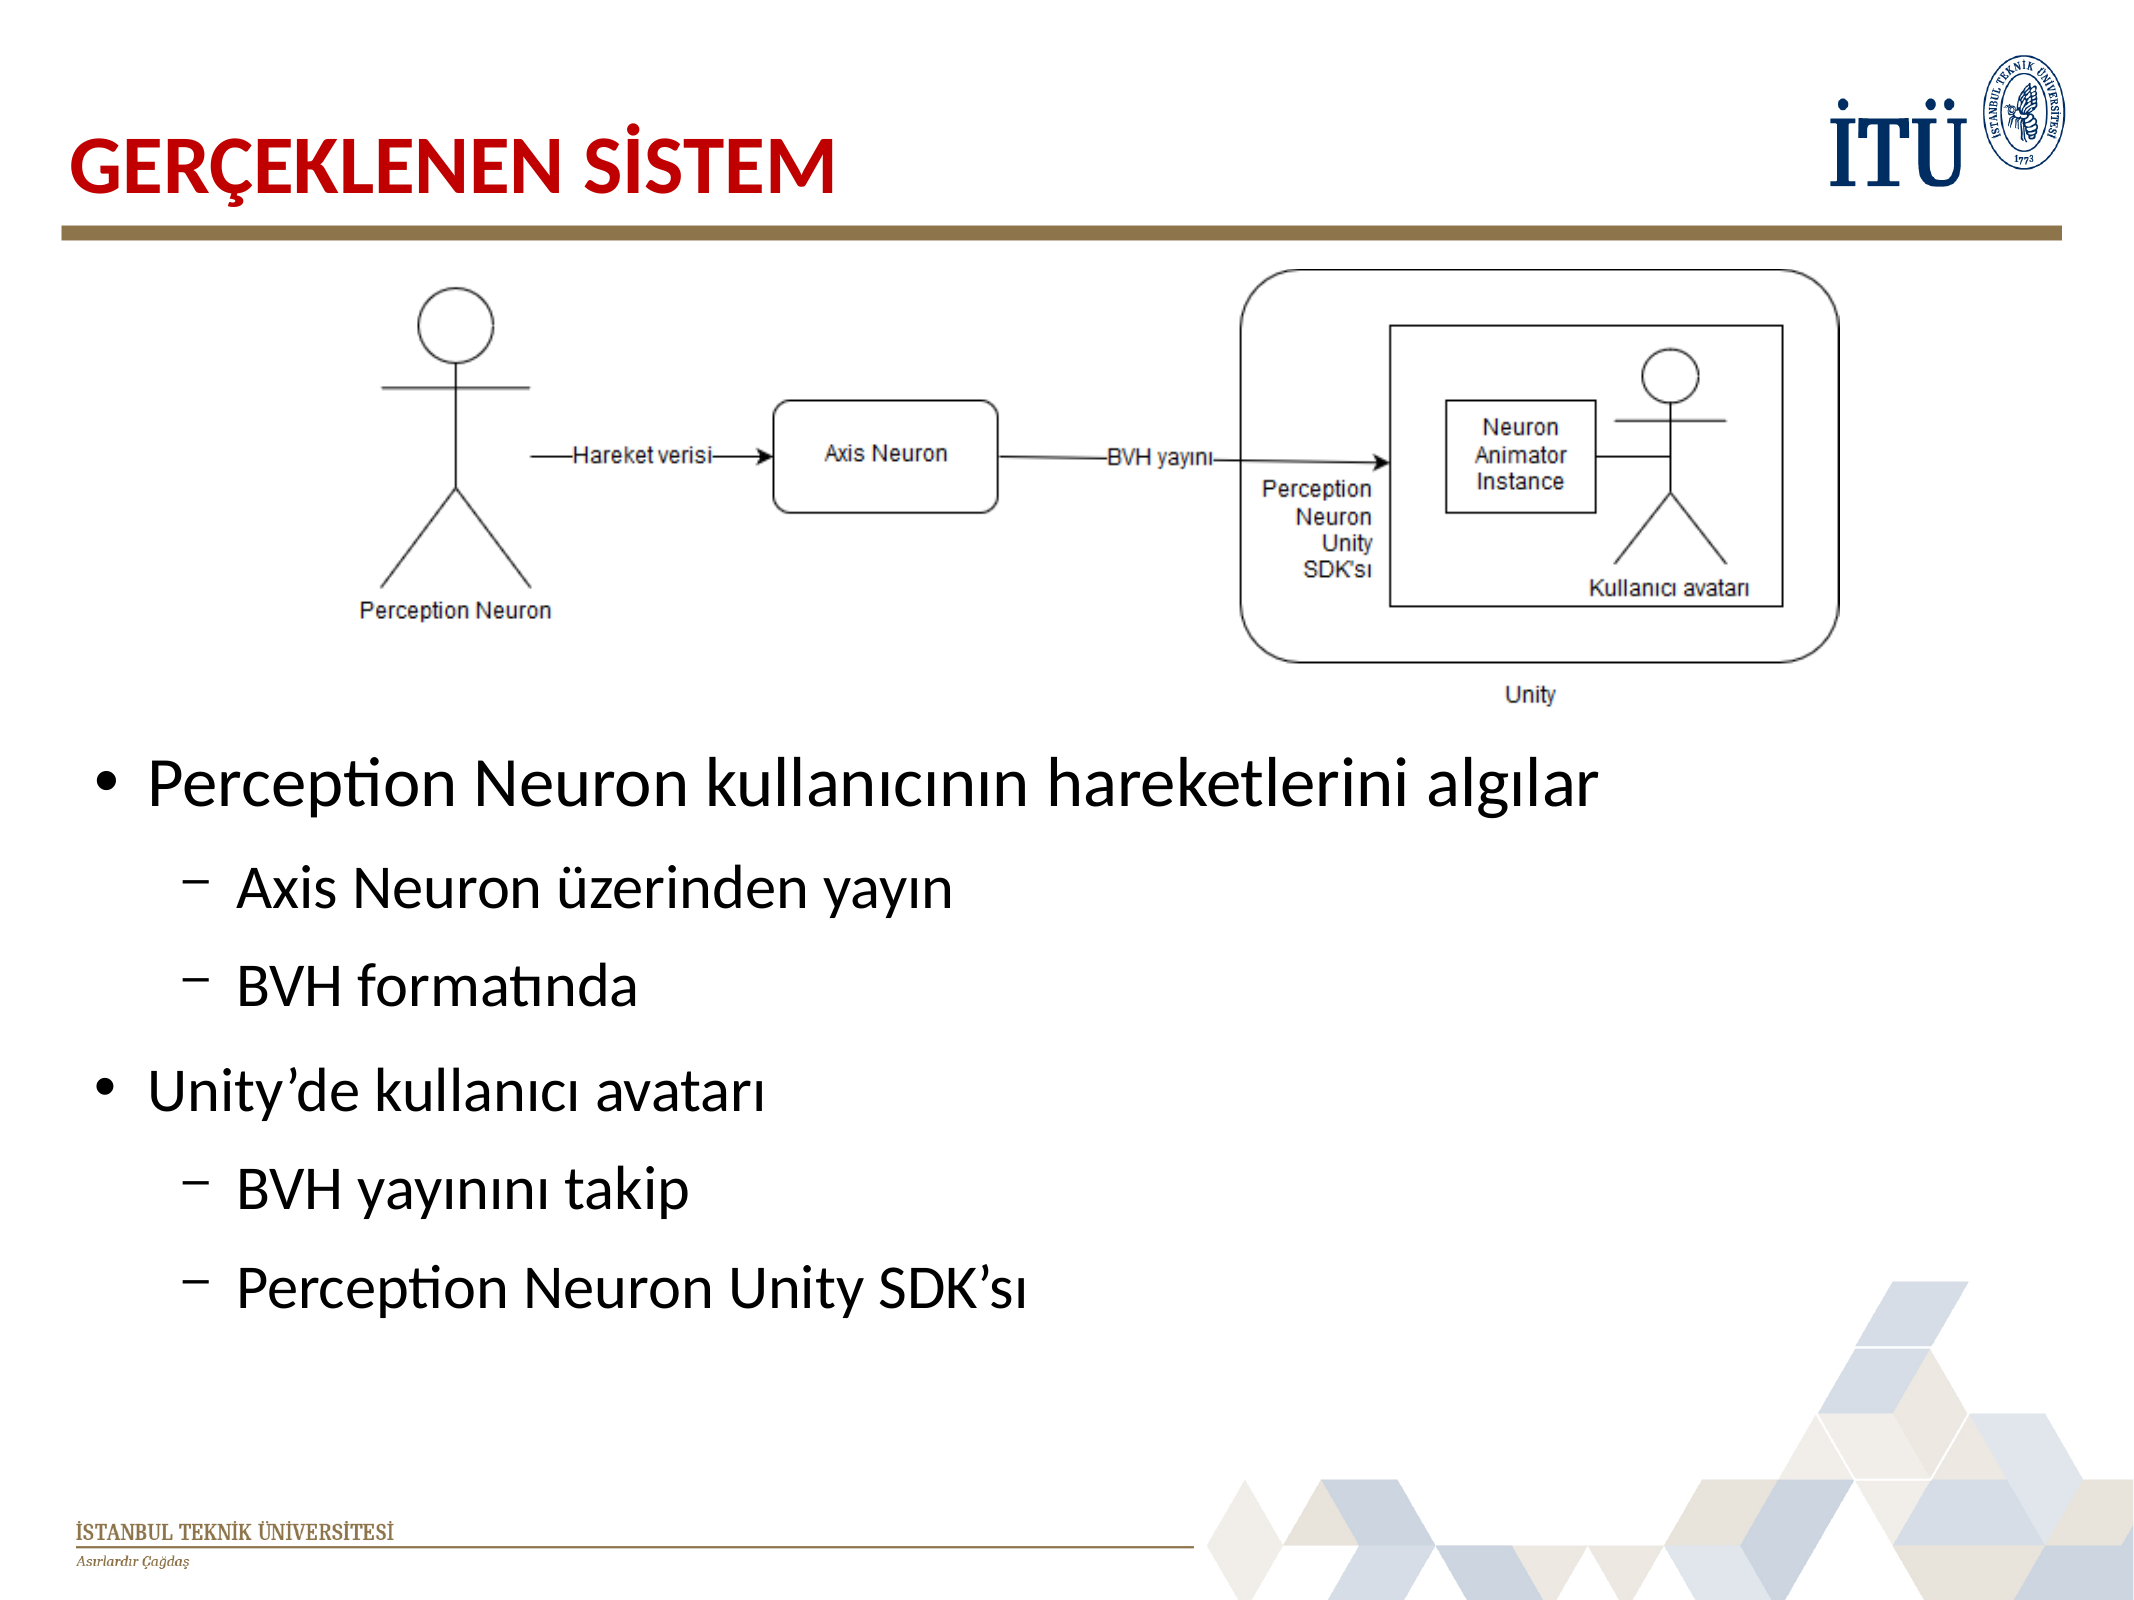

GERÇEKLENEN SİSTEM
# Perception Neuron kullanıcının hareketlerini algılar
Axis Neuron üzerinden yayın
BVH formatında
Unity’de kullanıcı avatarı
BVH yayınını takip
Perception Neuron Unity SDK’sı